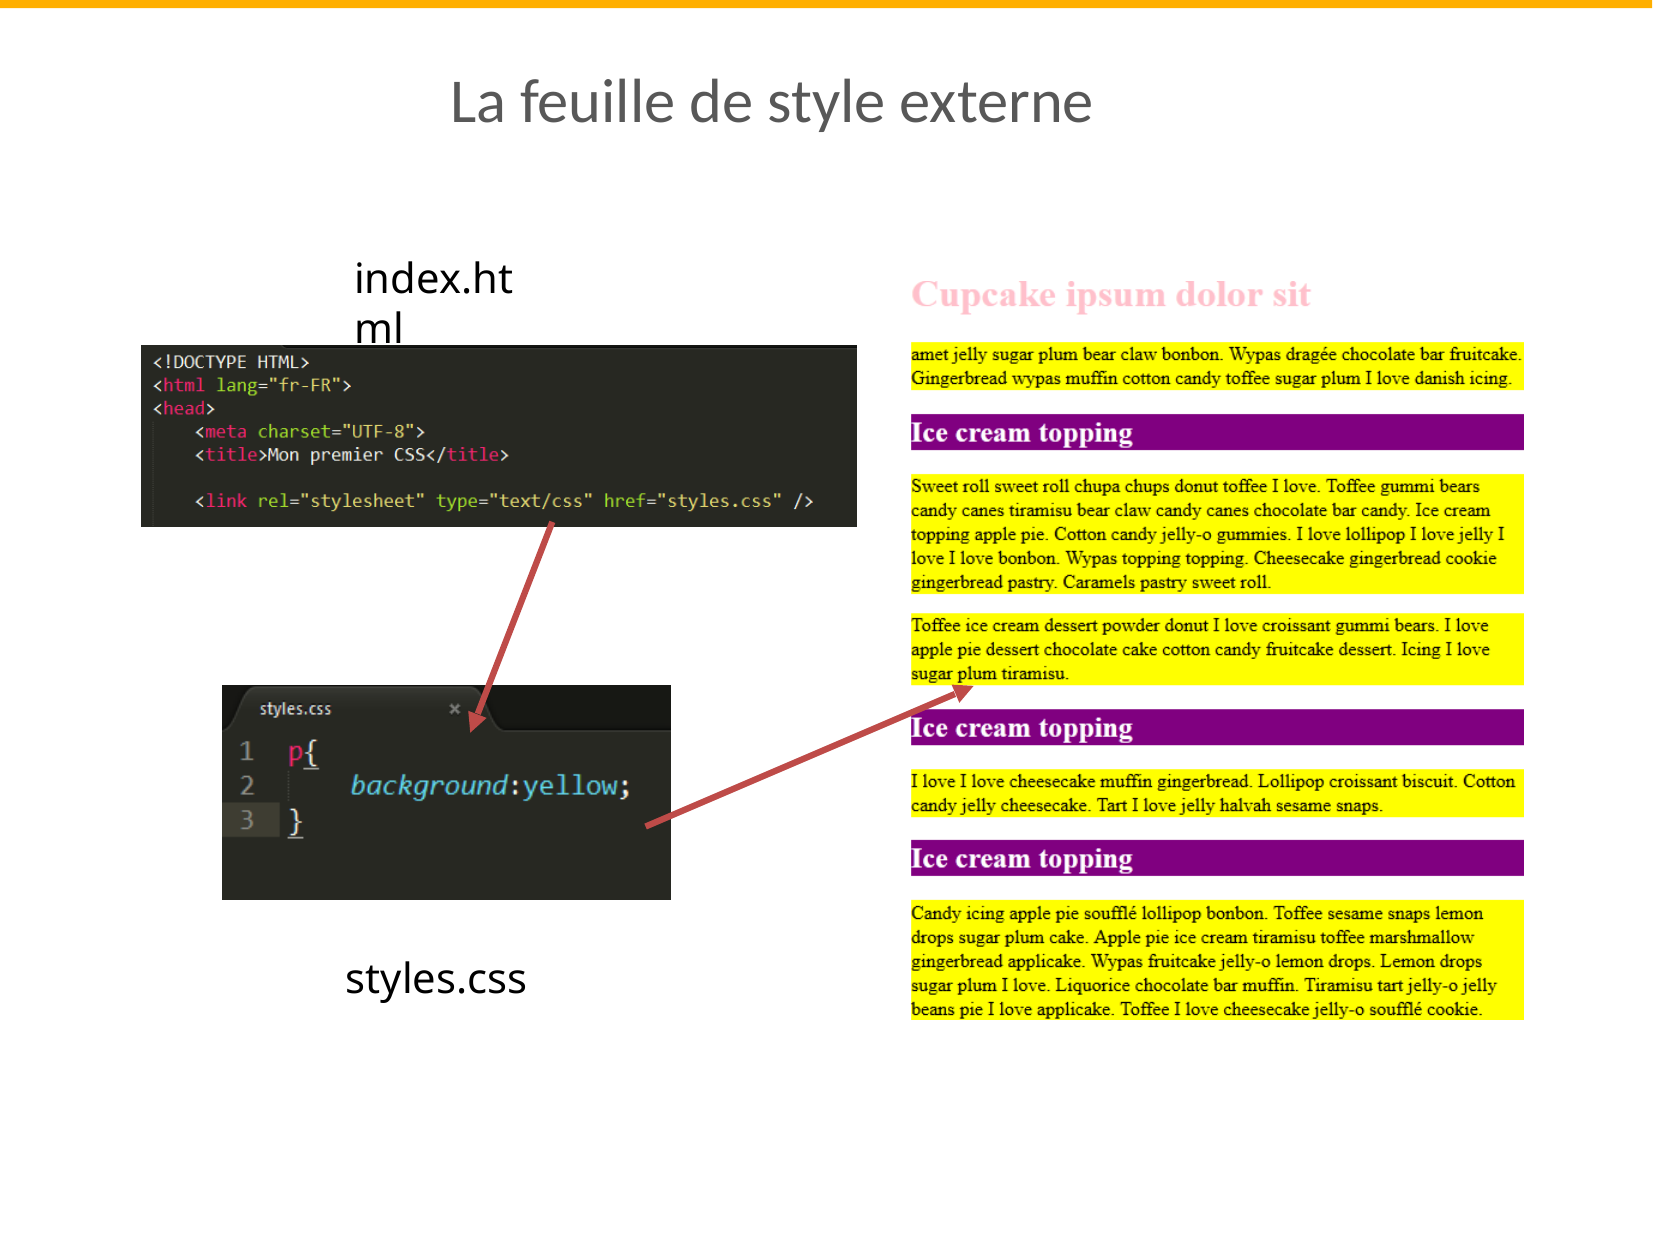

# La feuille de style externe
index.html
styles.css